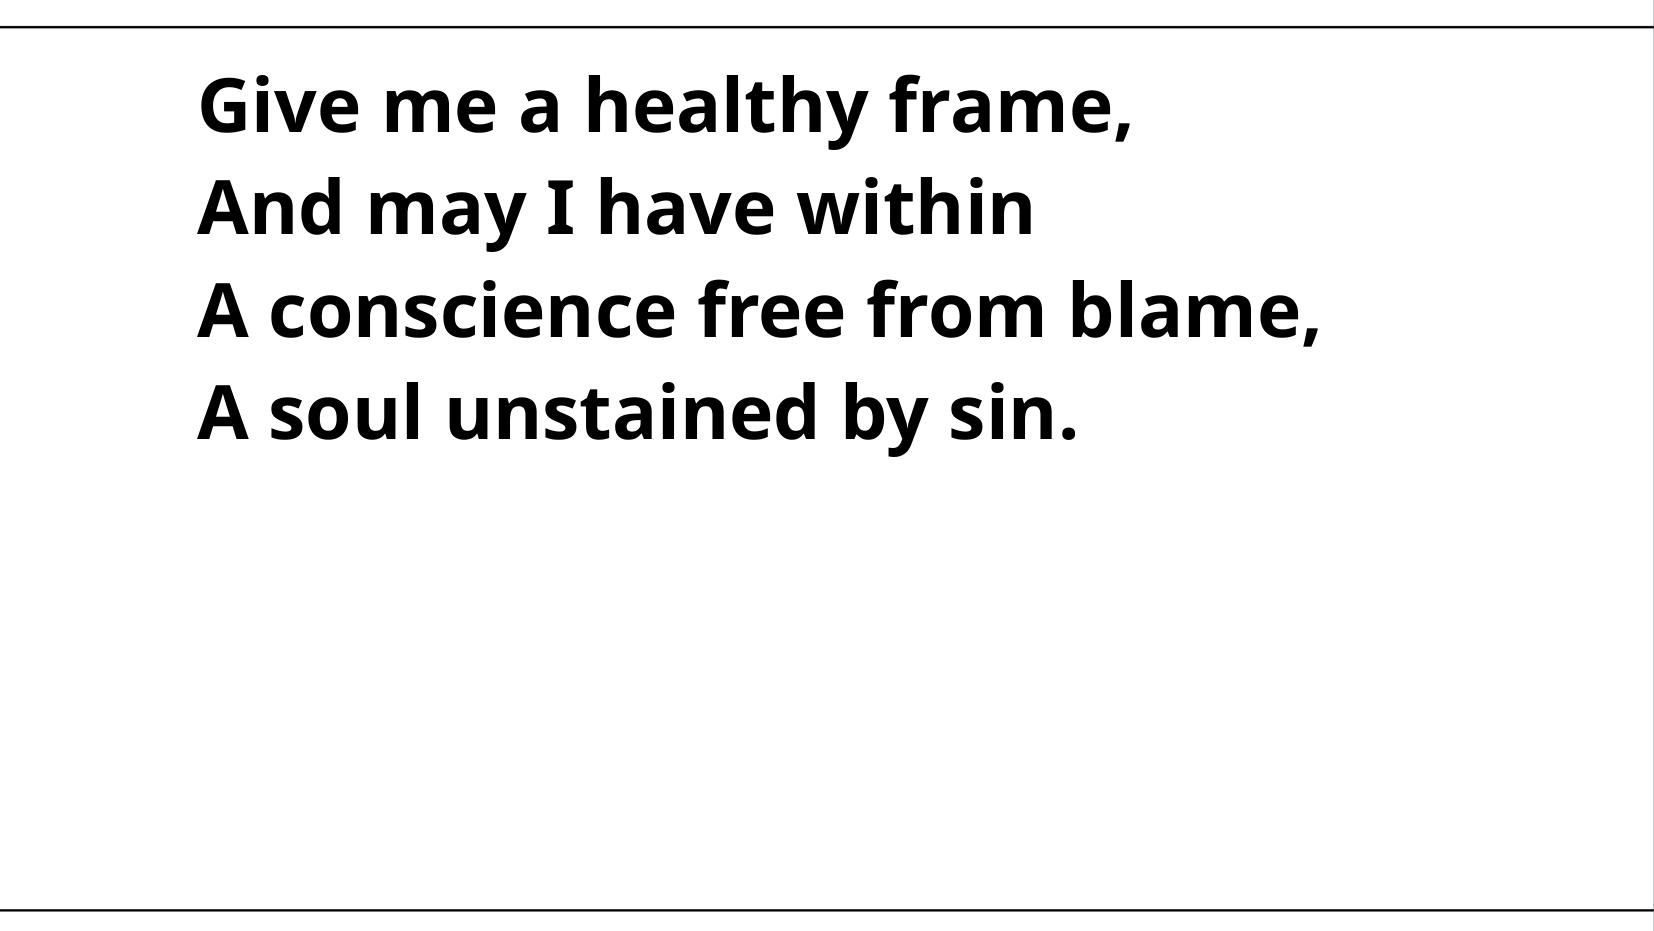

Give me a healthy frame,
 And may I have within
 A conscience free from blame,
 A soul unstained by sin.